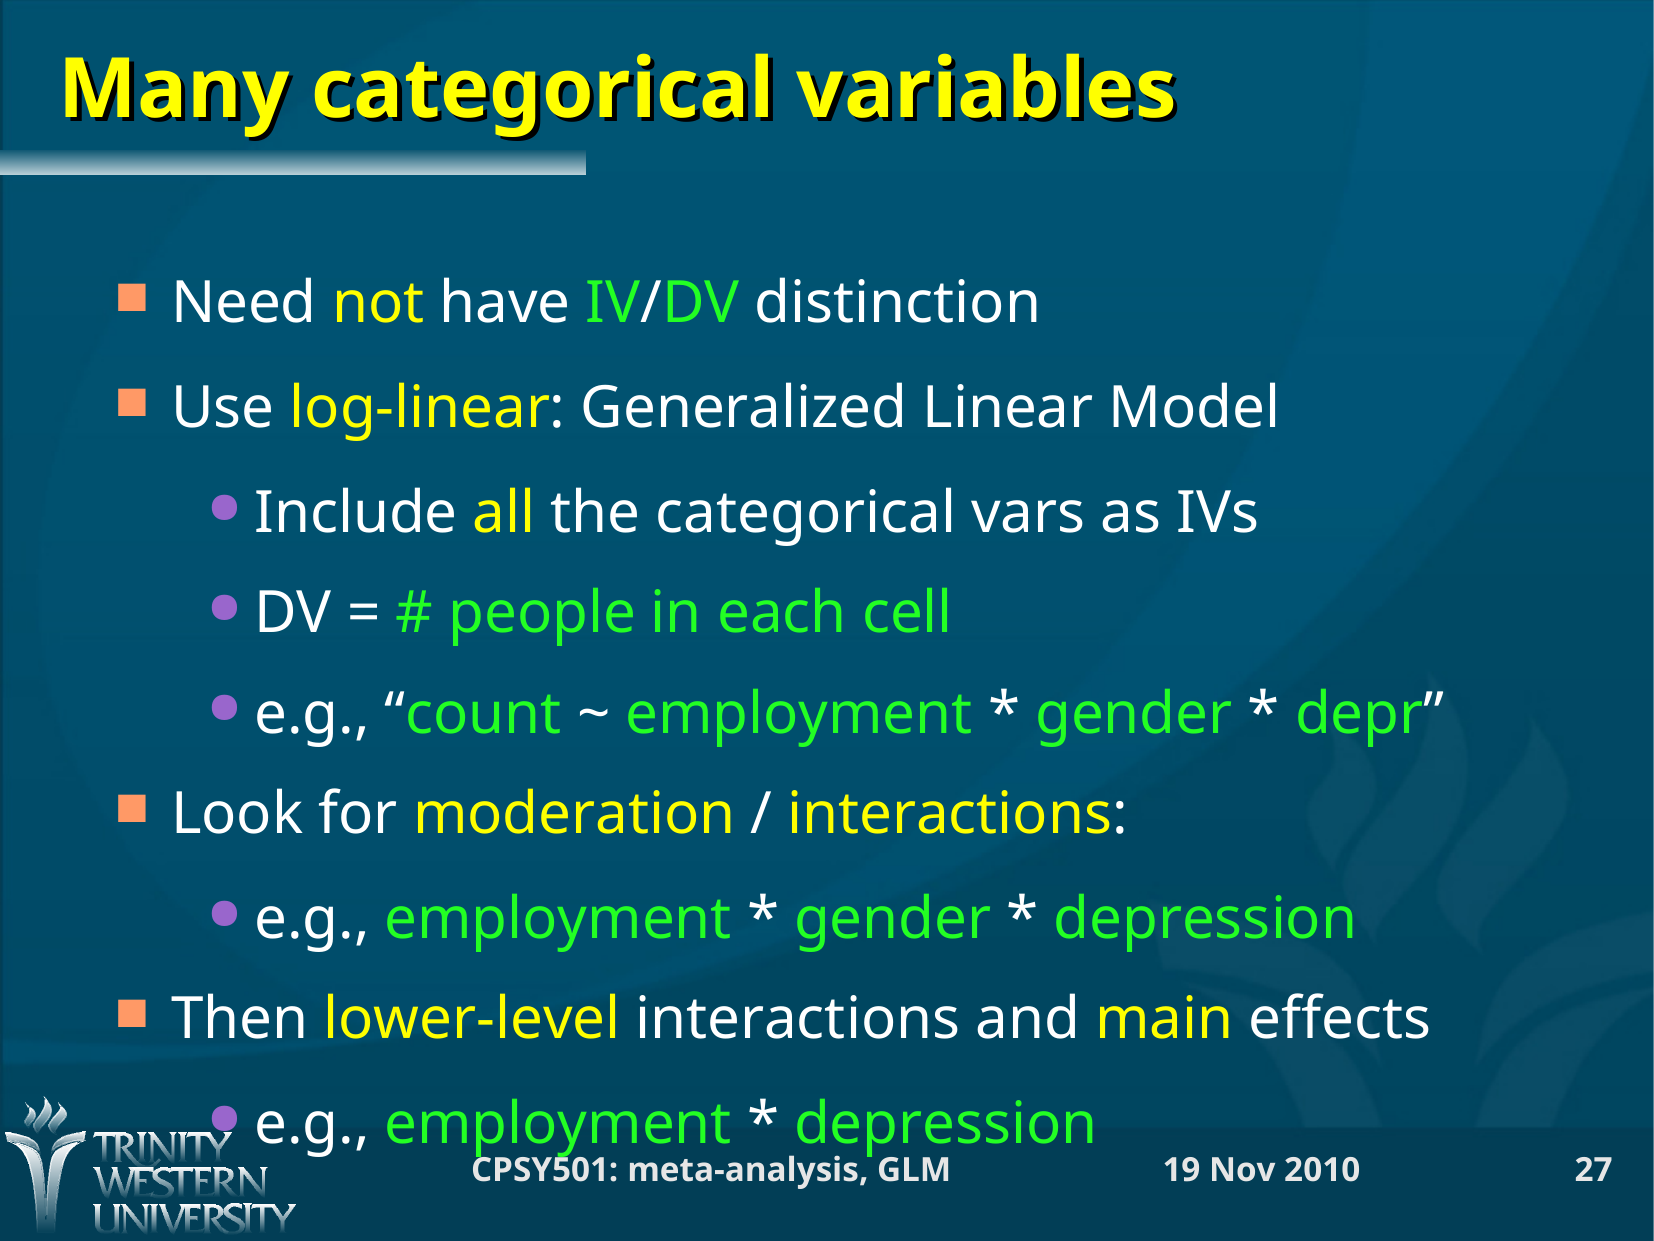

# Many categorical variables
Need not have IV/DV distinction
Use log-linear: Generalized Linear Model
Include all the categorical vars as IVs
DV = # people in each cell
e.g., “count ~ employment * gender * depr”
Look for moderation / interactions:
e.g., employment * gender * depression
Then lower-level interactions and main effects
e.g., employment * depression
CPSY501: meta-analysis, GLM
19 Nov 2010
27